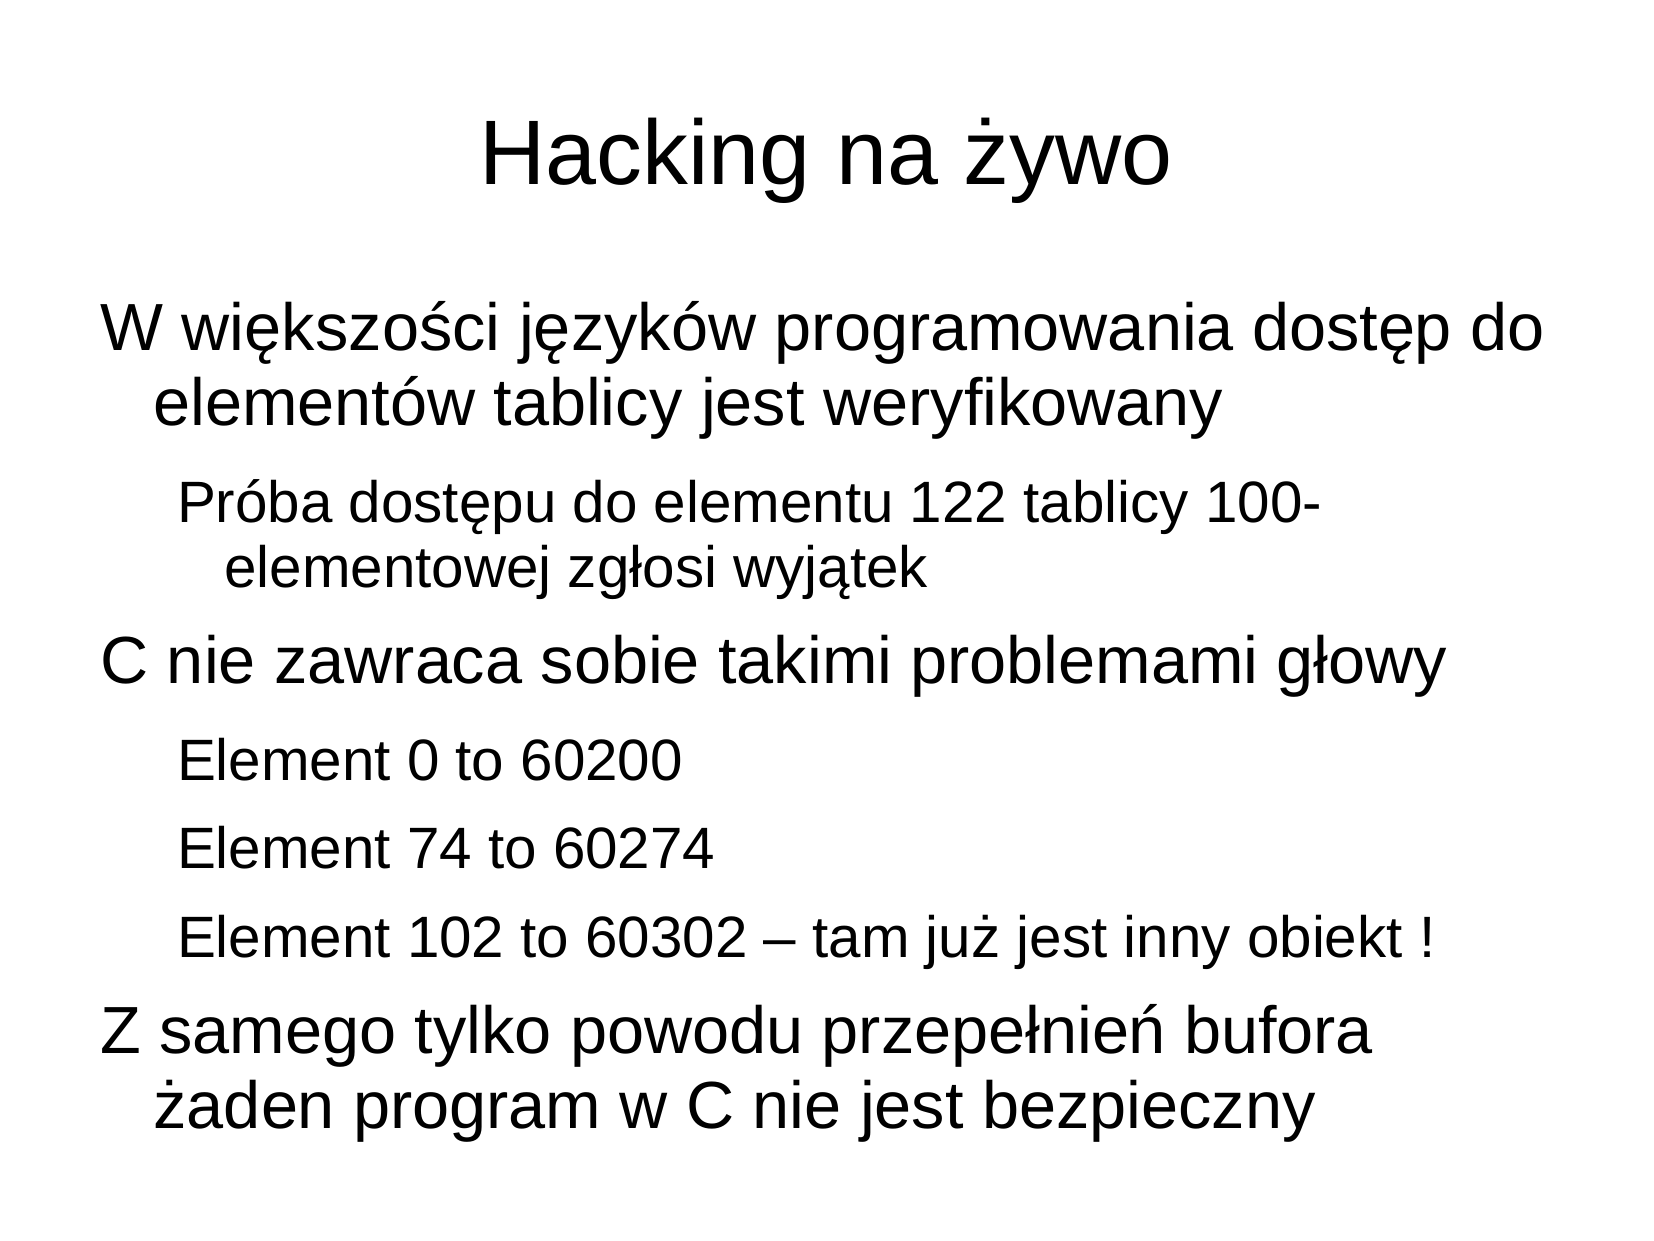

# Hacking na żywo
W większości języków programowania dostęp do elementów tablicy jest weryfikowany
Próba dostępu do elementu 122 tablicy 100-elementowej zgłosi wyjątek
C nie zawraca sobie takimi problemami głowy
Element 0 to 60200
Element 74 to 60274
Element 102 to 60302 – tam już jest inny obiekt !
Z samego tylko powodu przepełnień bufora żaden program w C nie jest bezpieczny